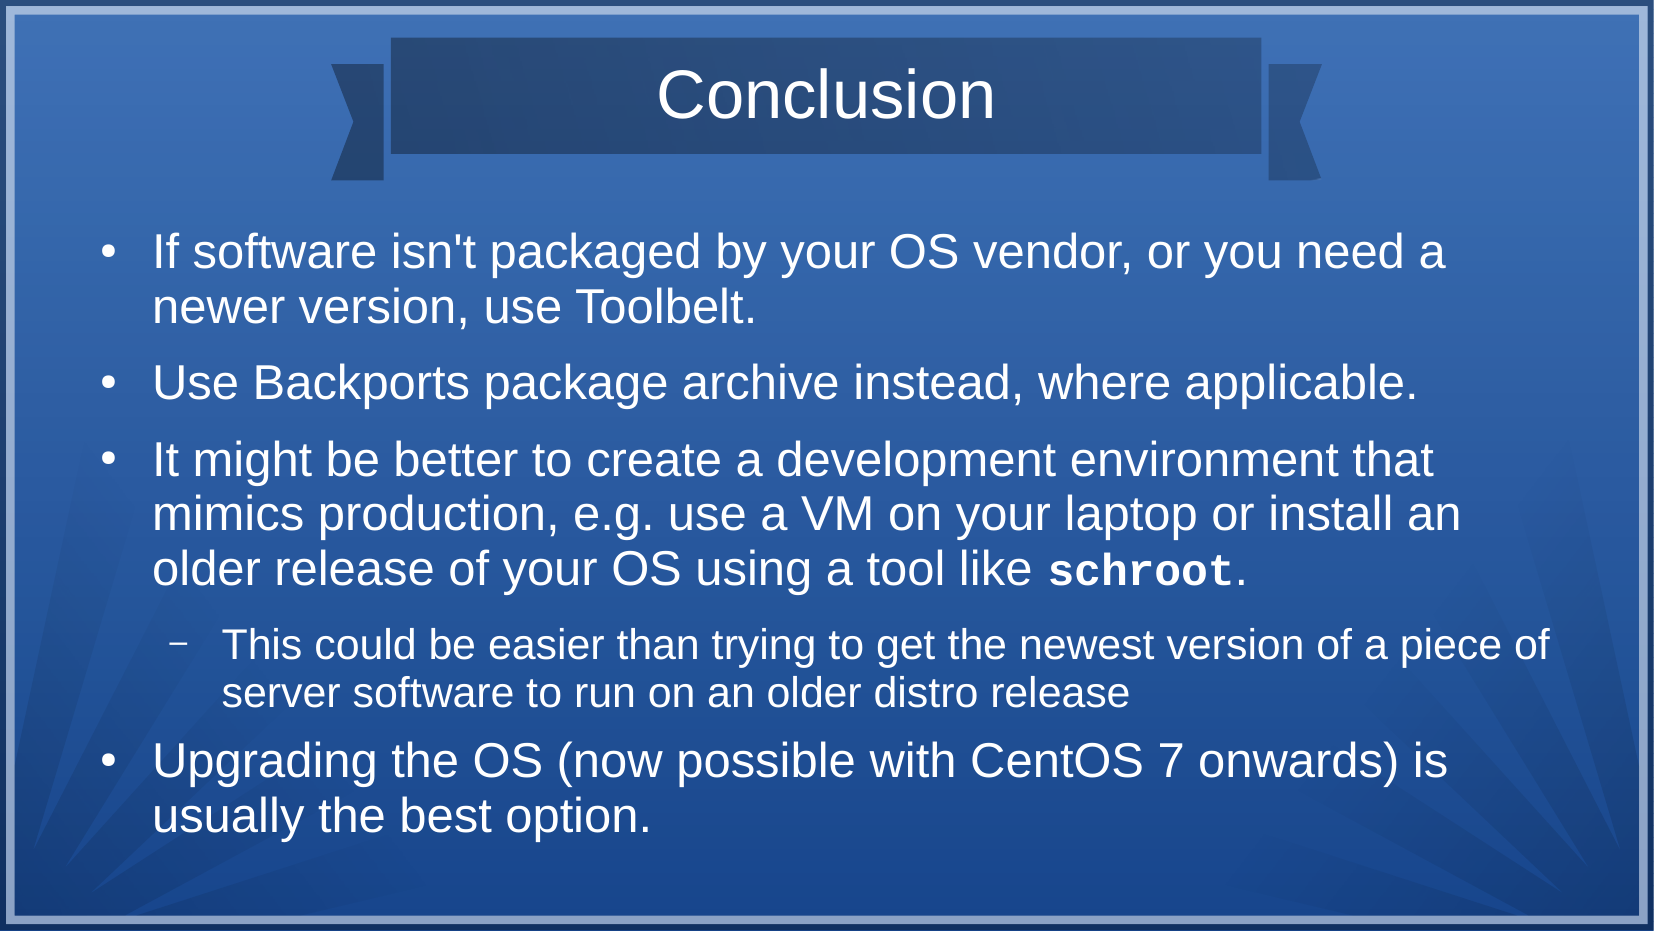

# Conclusion
If software isn't packaged by your OS vendor, or you need a newer version, use Toolbelt.
Use Backports package archive instead, where applicable.
It might be better to create a development environment that mimics production, e.g. use a VM on your laptop or install an older release of your OS using a tool like schroot.
This could be easier than trying to get the newest version of a piece of server software to run on an older distro release
Upgrading the OS (now possible with CentOS 7 onwards) is usually the best option.